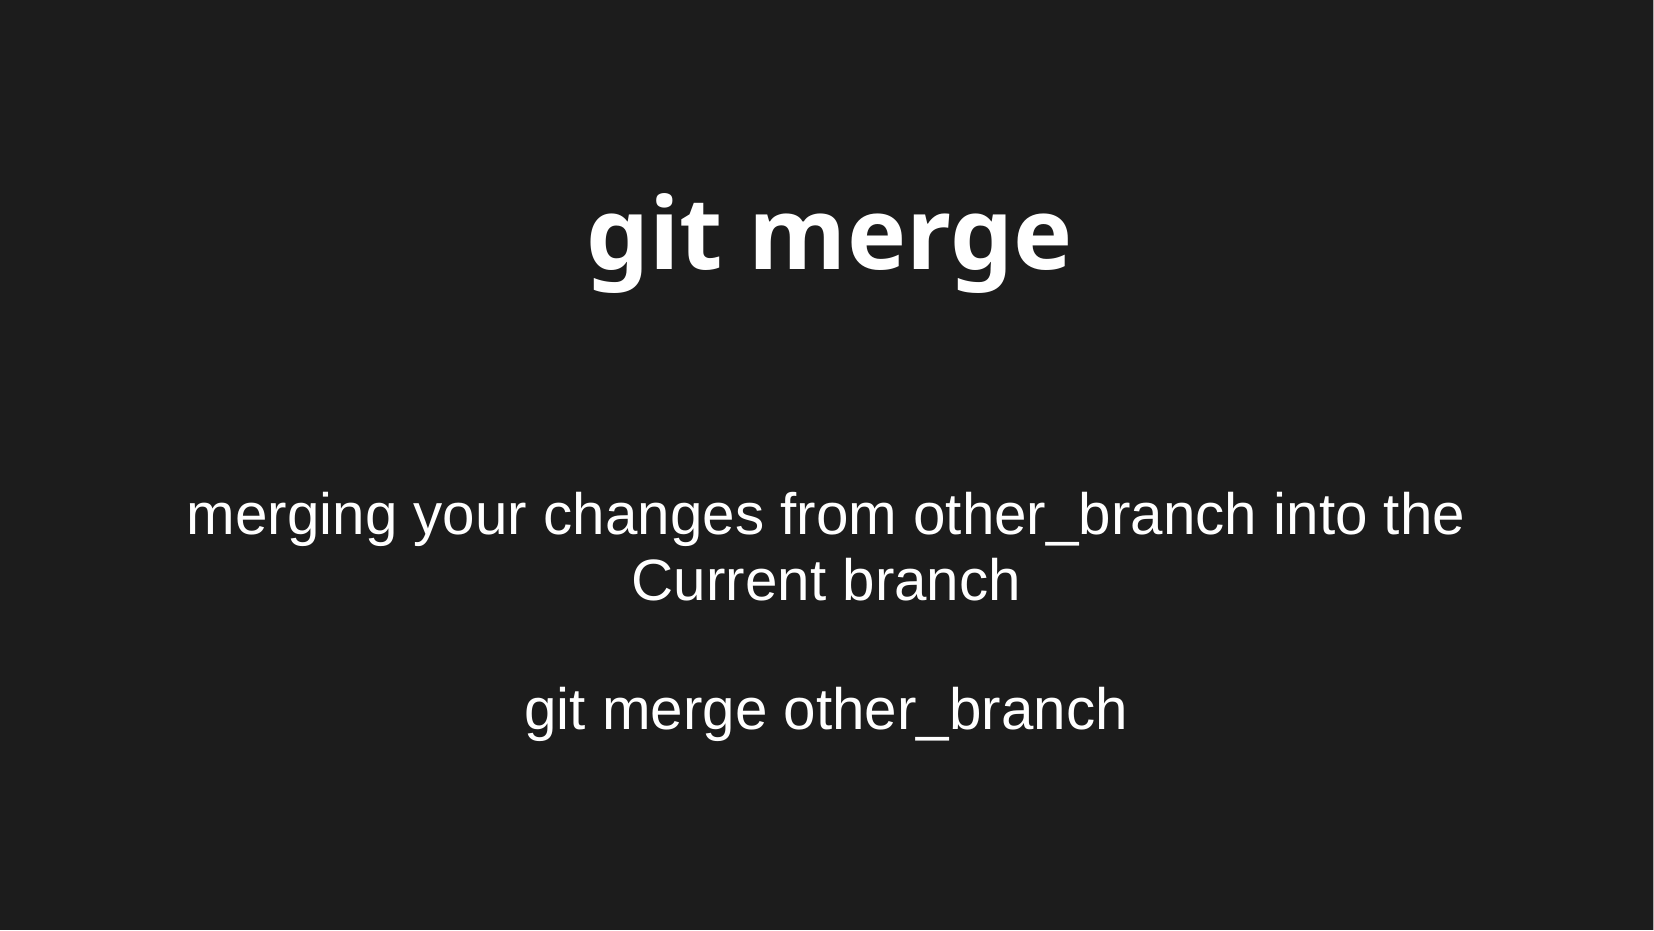

# git merge
merging your changes from other_branch into the
Current branch
git merge other_branch